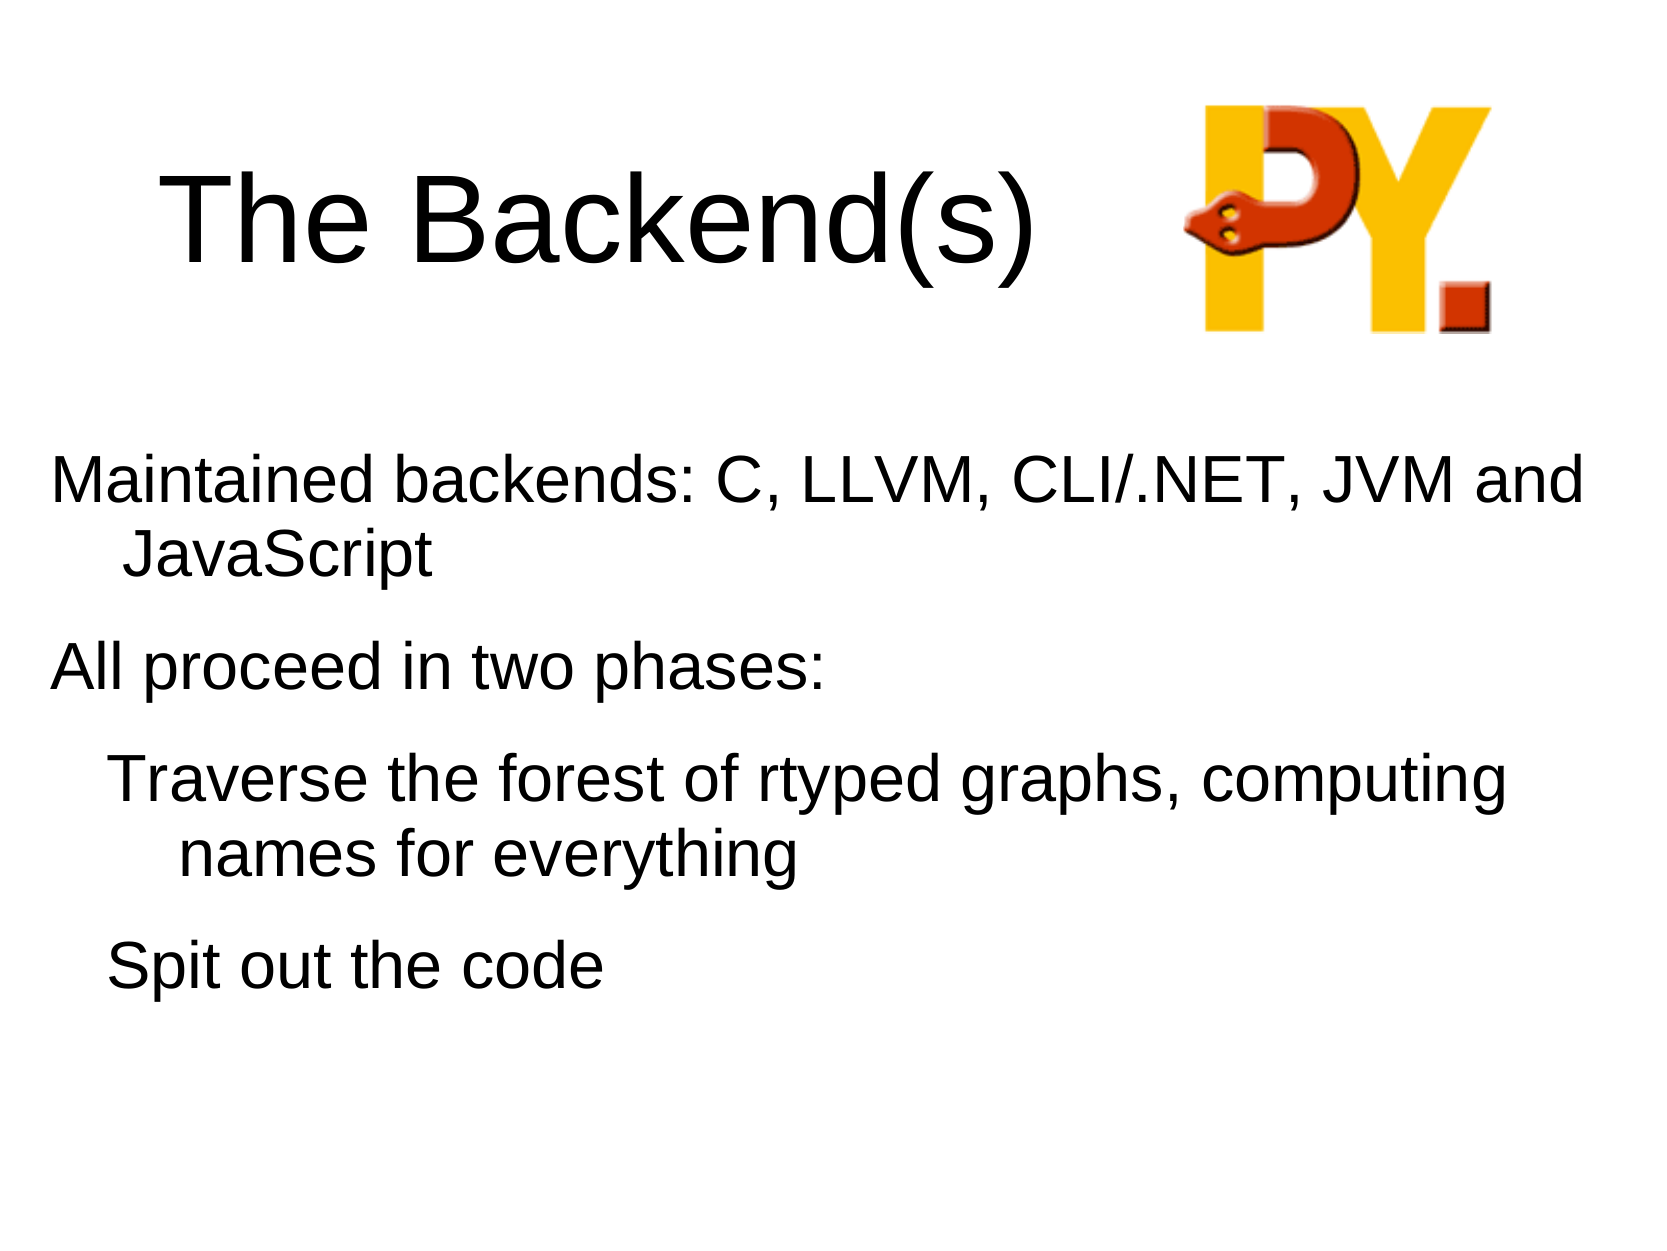

# The Backend(s)
Maintained backends: C, LLVM, CLI/.NET, JVM and JavaScript
All proceed in two phases:
Traverse the forest of rtyped graphs, computing names for everything
Spit out the code